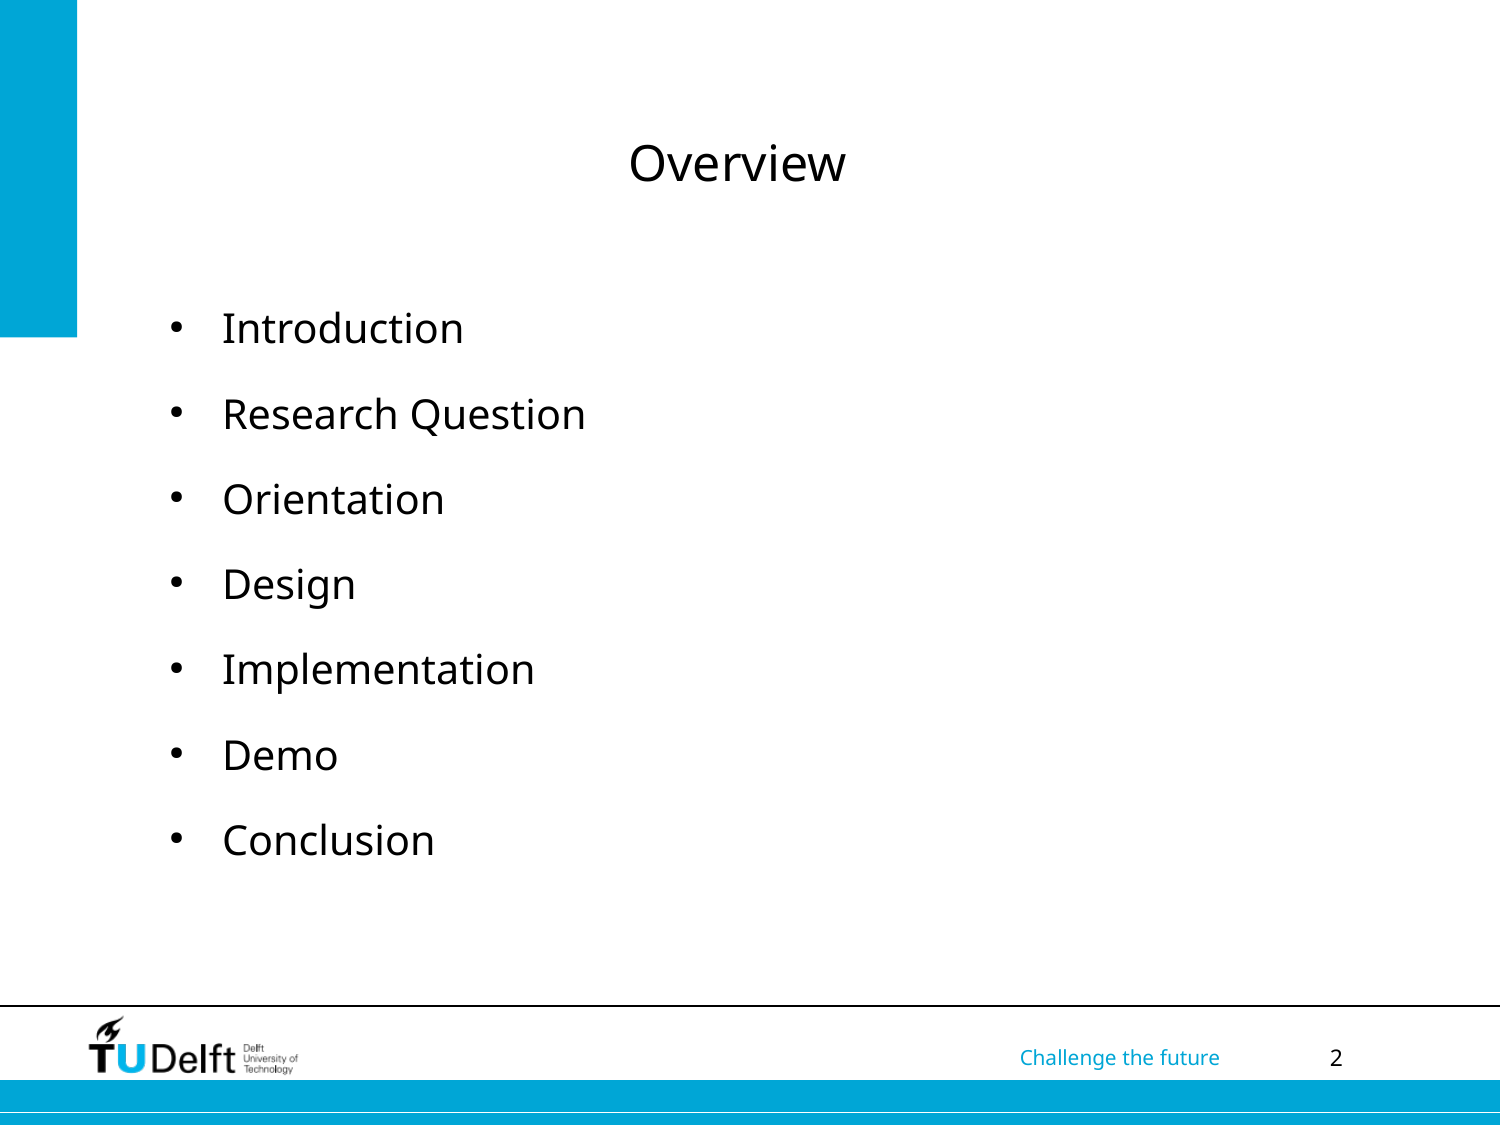

# Overview
Introduction
Research Question
Orientation
Design
Implementation
Demo
Conclusion